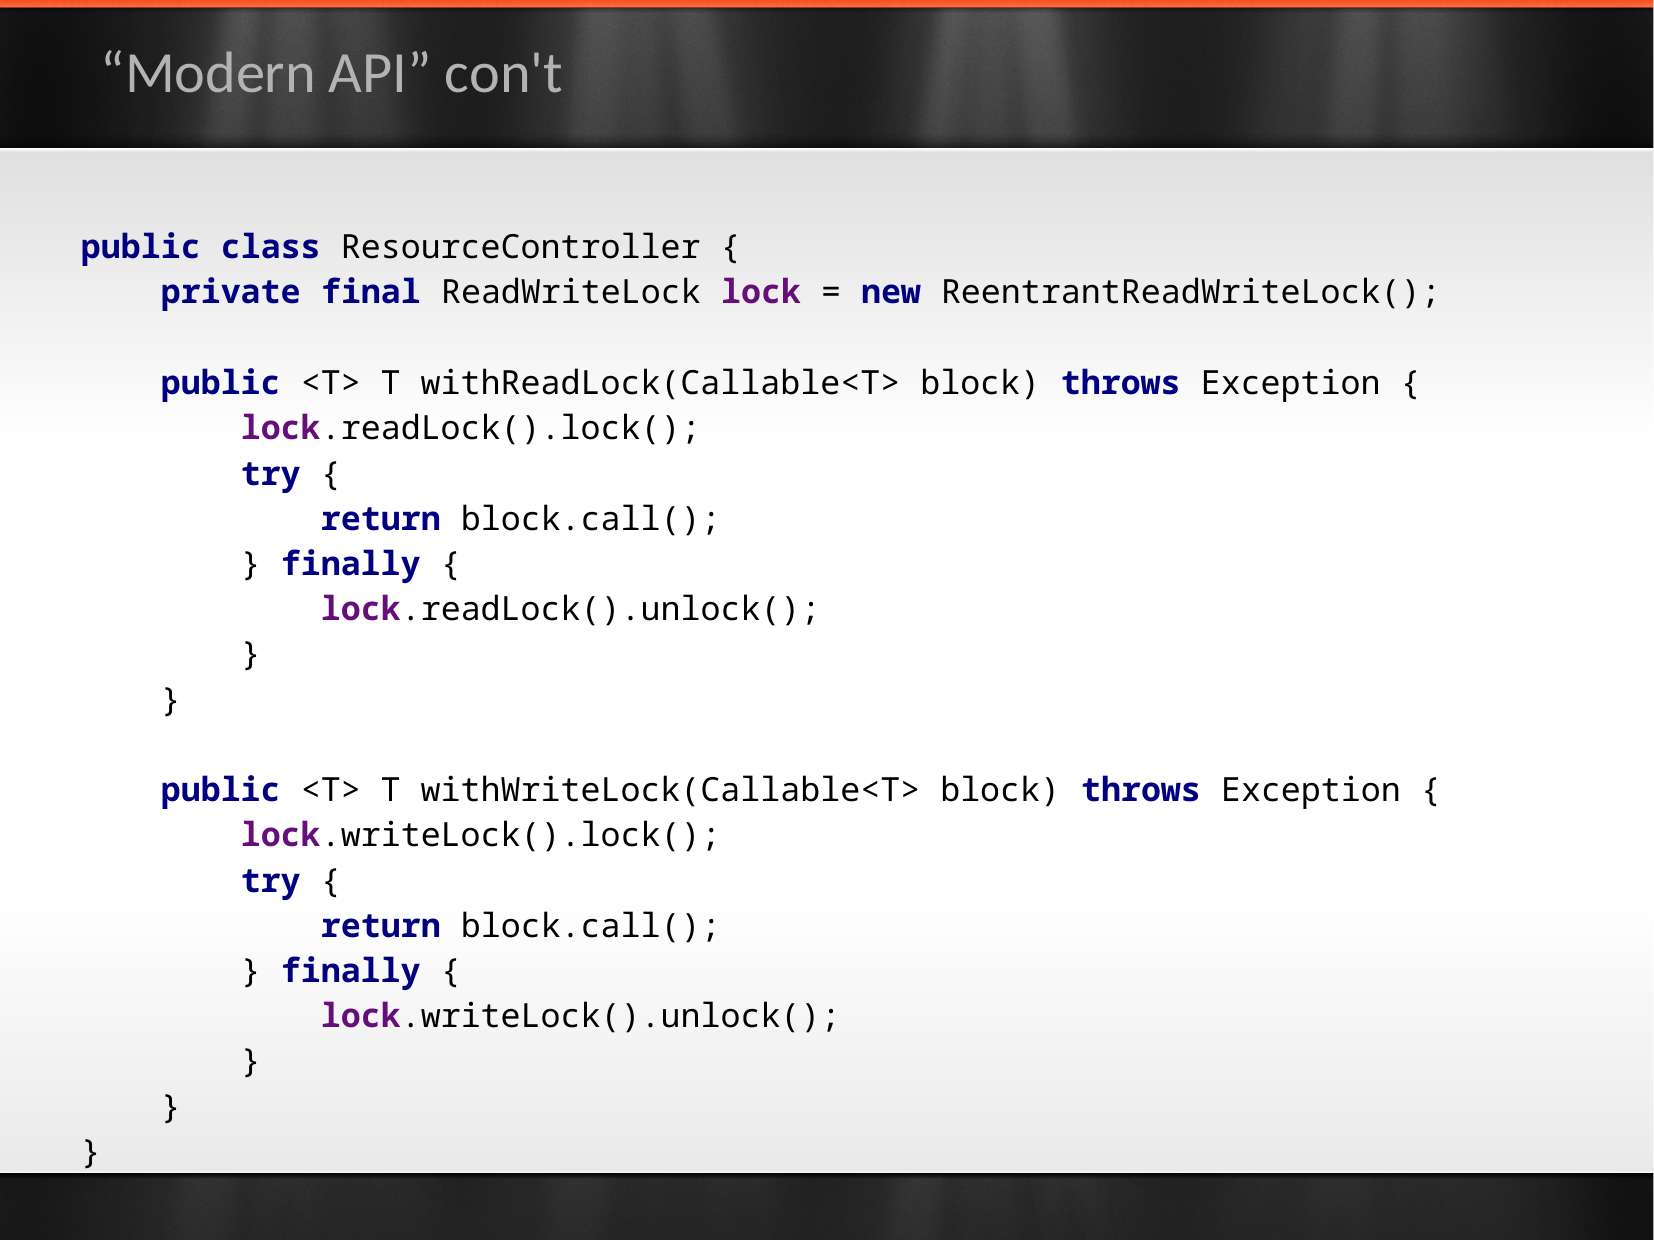

“Modern API” con't
# public class ResourceController {
 private final ReadWriteLock lock = new ReentrantReadWriteLock();
 public <T> T withReadLock(Callable<T> block) throws Exception {
 lock.readLock().lock();
 try {
 return block.call();
 } finally {
 lock.readLock().unlock();
 }
 }
 public <T> T withWriteLock(Callable<T> block) throws Exception {
 lock.writeLock().lock();
 try {
 return block.call();
 } finally {
 lock.writeLock().unlock();
 }
 }
}